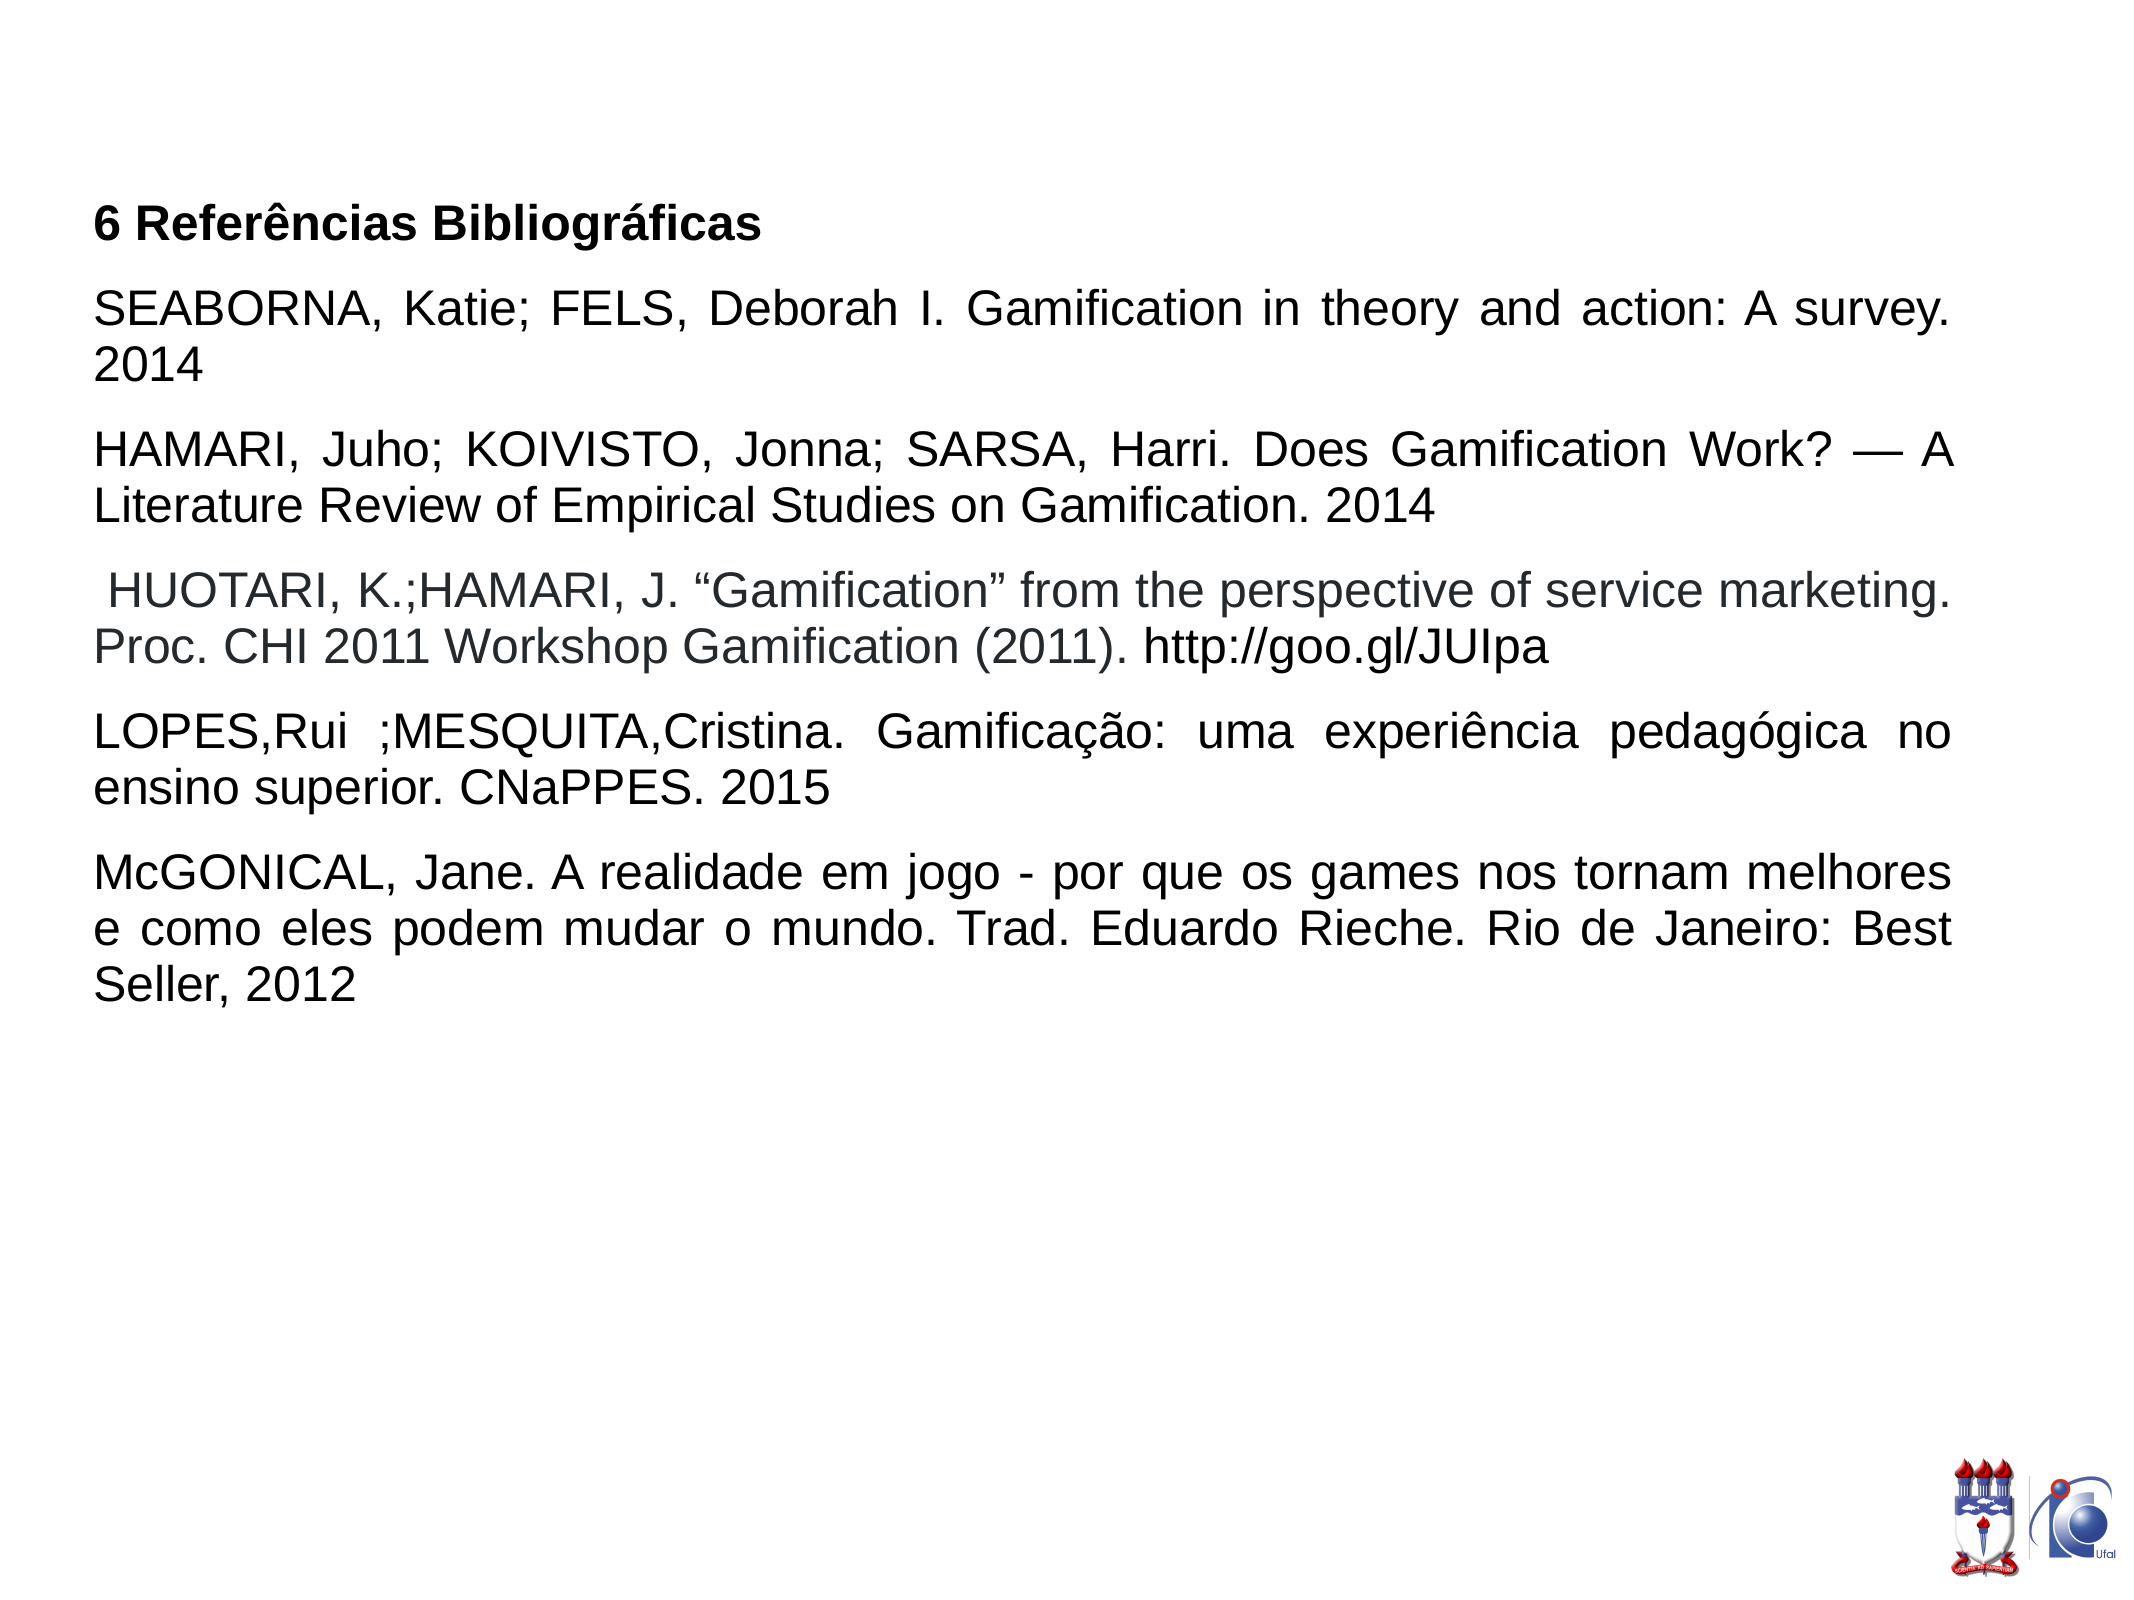

# 6 Referências Bibliográficas
SEABORNA, Katie; FELS, Deborah I. Gamiﬁcation in theory and action: A survey. 2014
HAMARI, Juho; KOIVISTO, Jonna; SARSA, Harri. Does Gamification Work? — A Literature Review of Empirical Studies on Gamification. 2014
 HUOTARI, K.;HAMARI, J. “Gamification” from the perspective of service marketing. Proc. CHI 2011 Workshop Gamification (2011). http://goo.gl/JUIpa
LOPES,Rui ;MESQUITA,Cristina. Gamificação: uma experiência pedagógica no ensino superior. CNaPPES. 2015
McGONICAL, Jane. A realidade em jogo - por que os games nos tornam melhores e como eles podem mudar o mundo. Trad. Eduardo Rieche. Rio de Janeiro: Best Seller, 2012